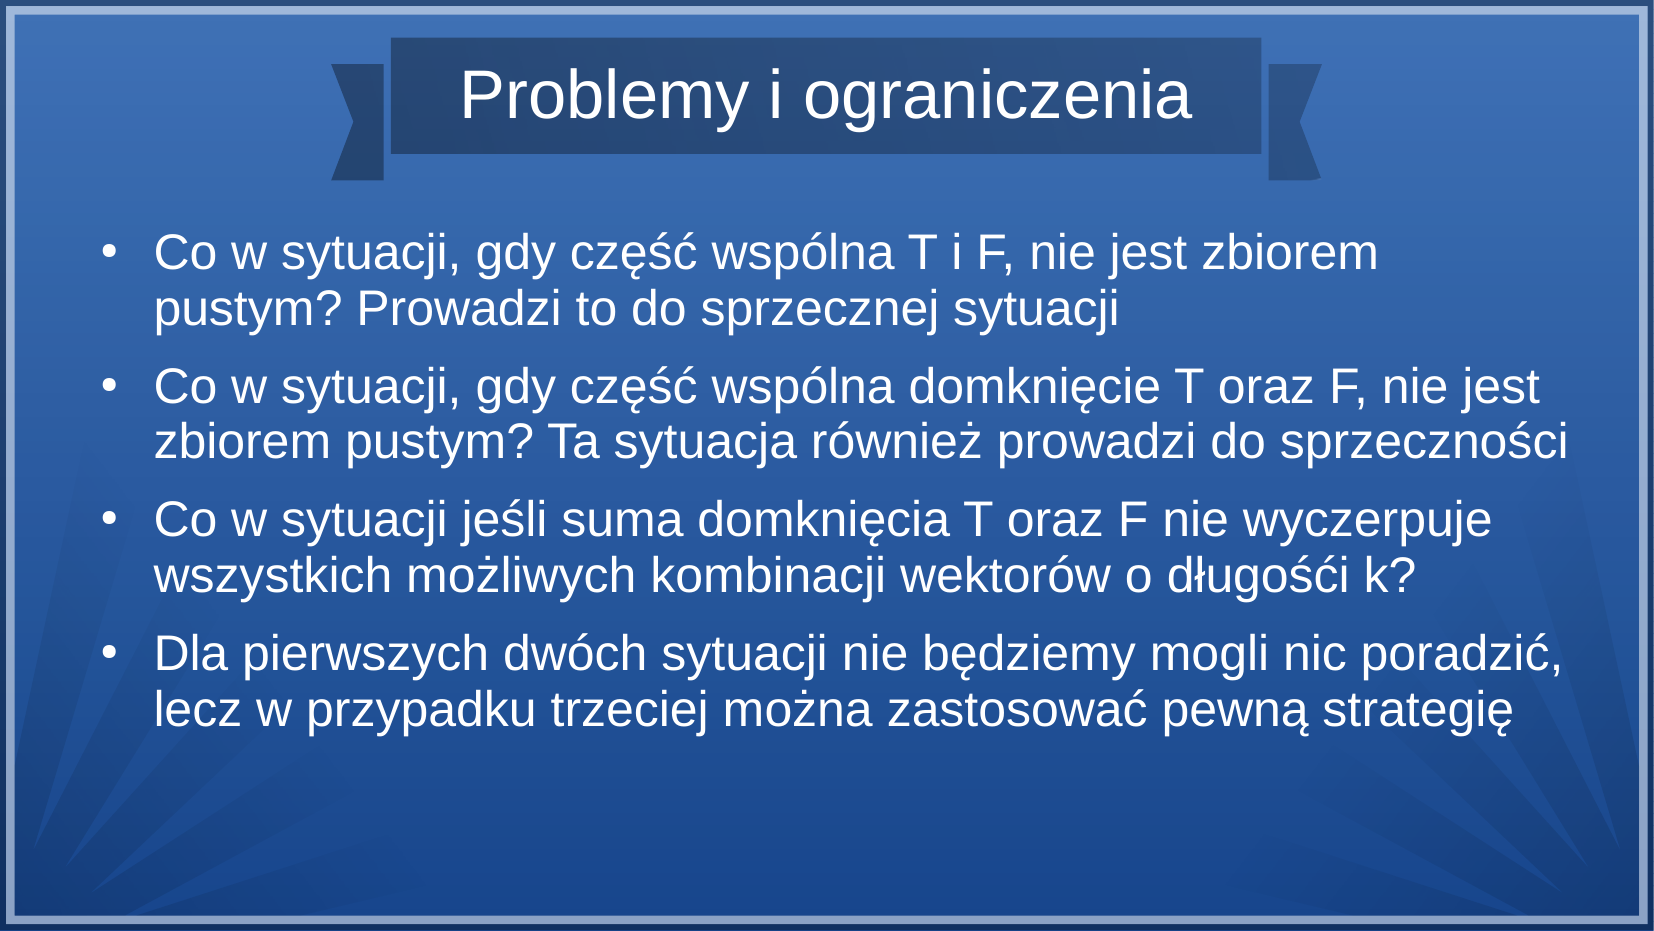

# Problemy i ograniczenia
Co w sytuacji, gdy część wspólna T i F, nie jest zbiorem pustym? Prowadzi to do sprzecznej sytuacji
Co w sytuacji, gdy część wspólna domknięcie T oraz F, nie jest zbiorem pustym? Ta sytuacja również prowadzi do sprzeczności
Co w sytuacji jeśli suma domknięcia T oraz F nie wyczerpuje wszystkich możliwych kombinacji wektorów o długośći k?
Dla pierwszych dwóch sytuacji nie będziemy mogli nic poradzić, lecz w przypadku trzeciej można zastosować pewną strategię